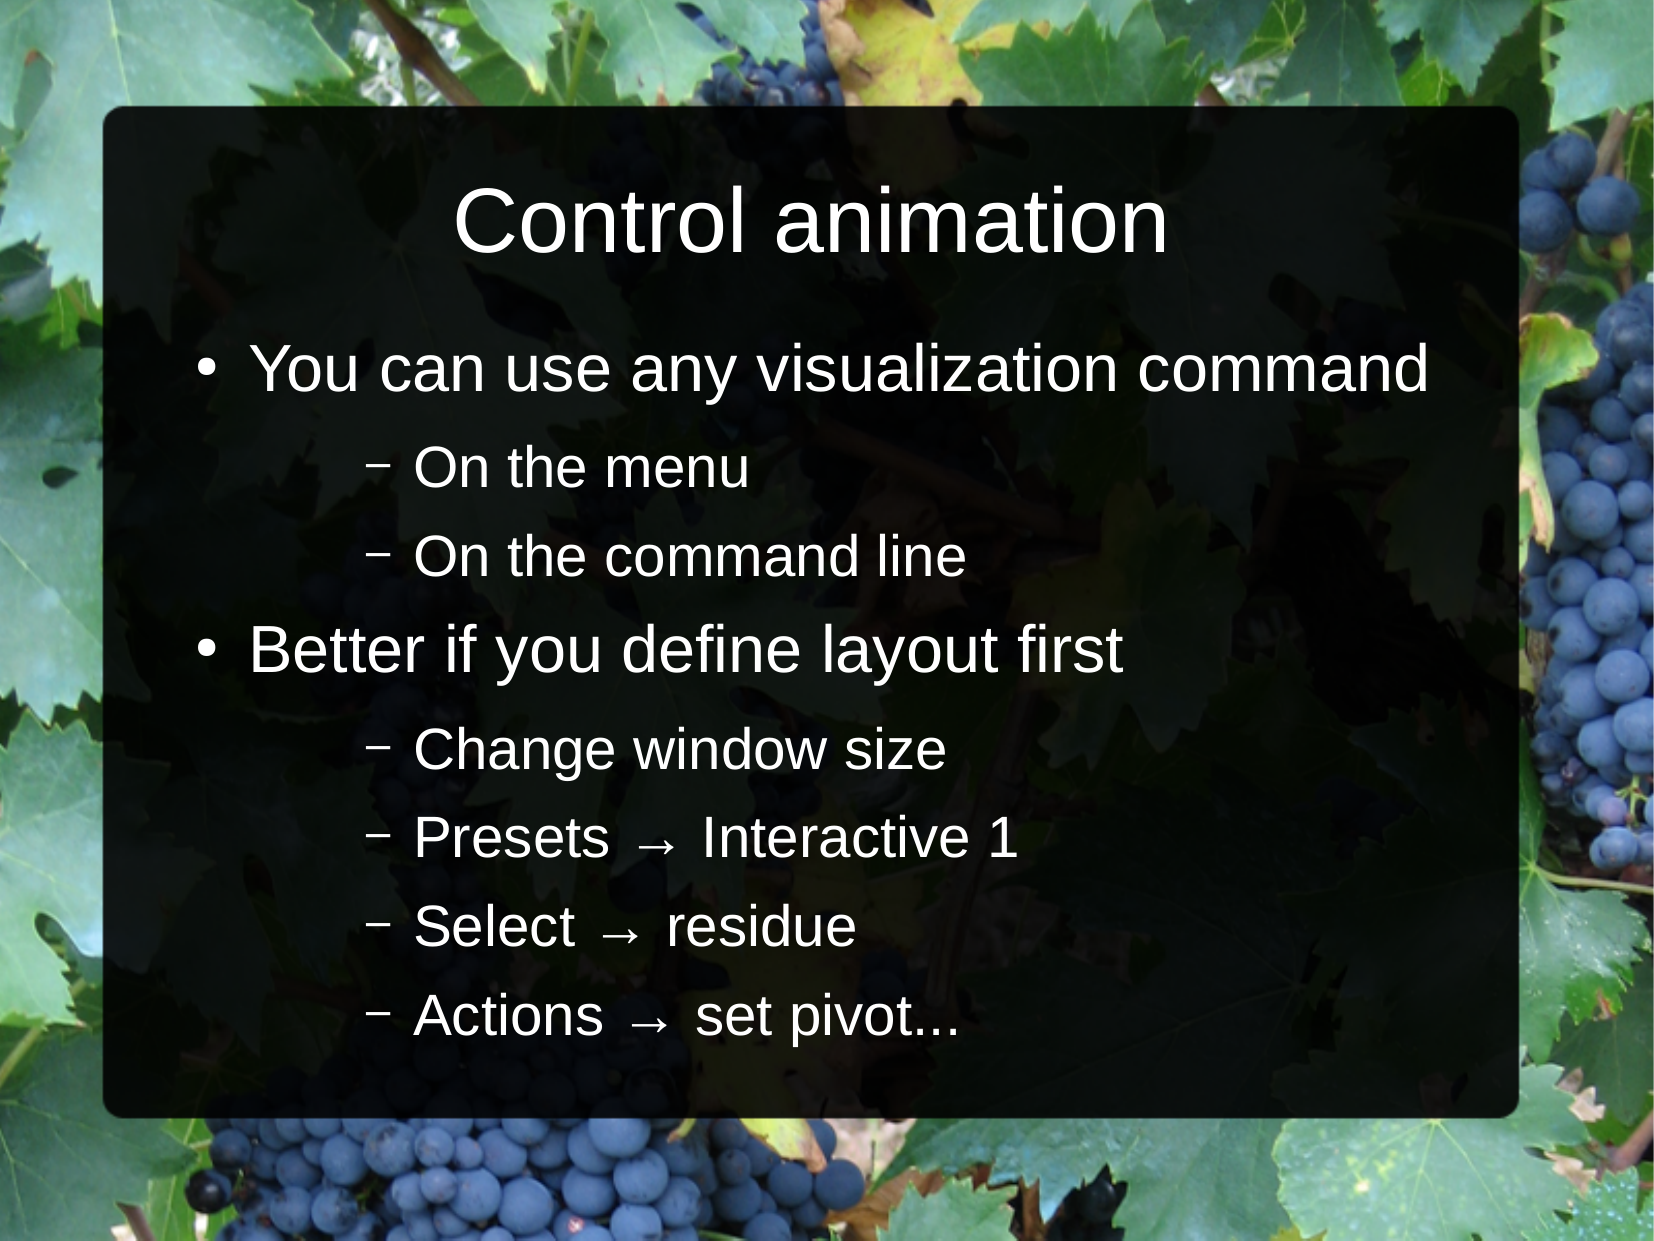

# Control animation
You can use any visualization command
On the menu
On the command line
Better if you define layout first
Change window size
Presets → Interactive 1
Select → residue
Actions → set pivot...